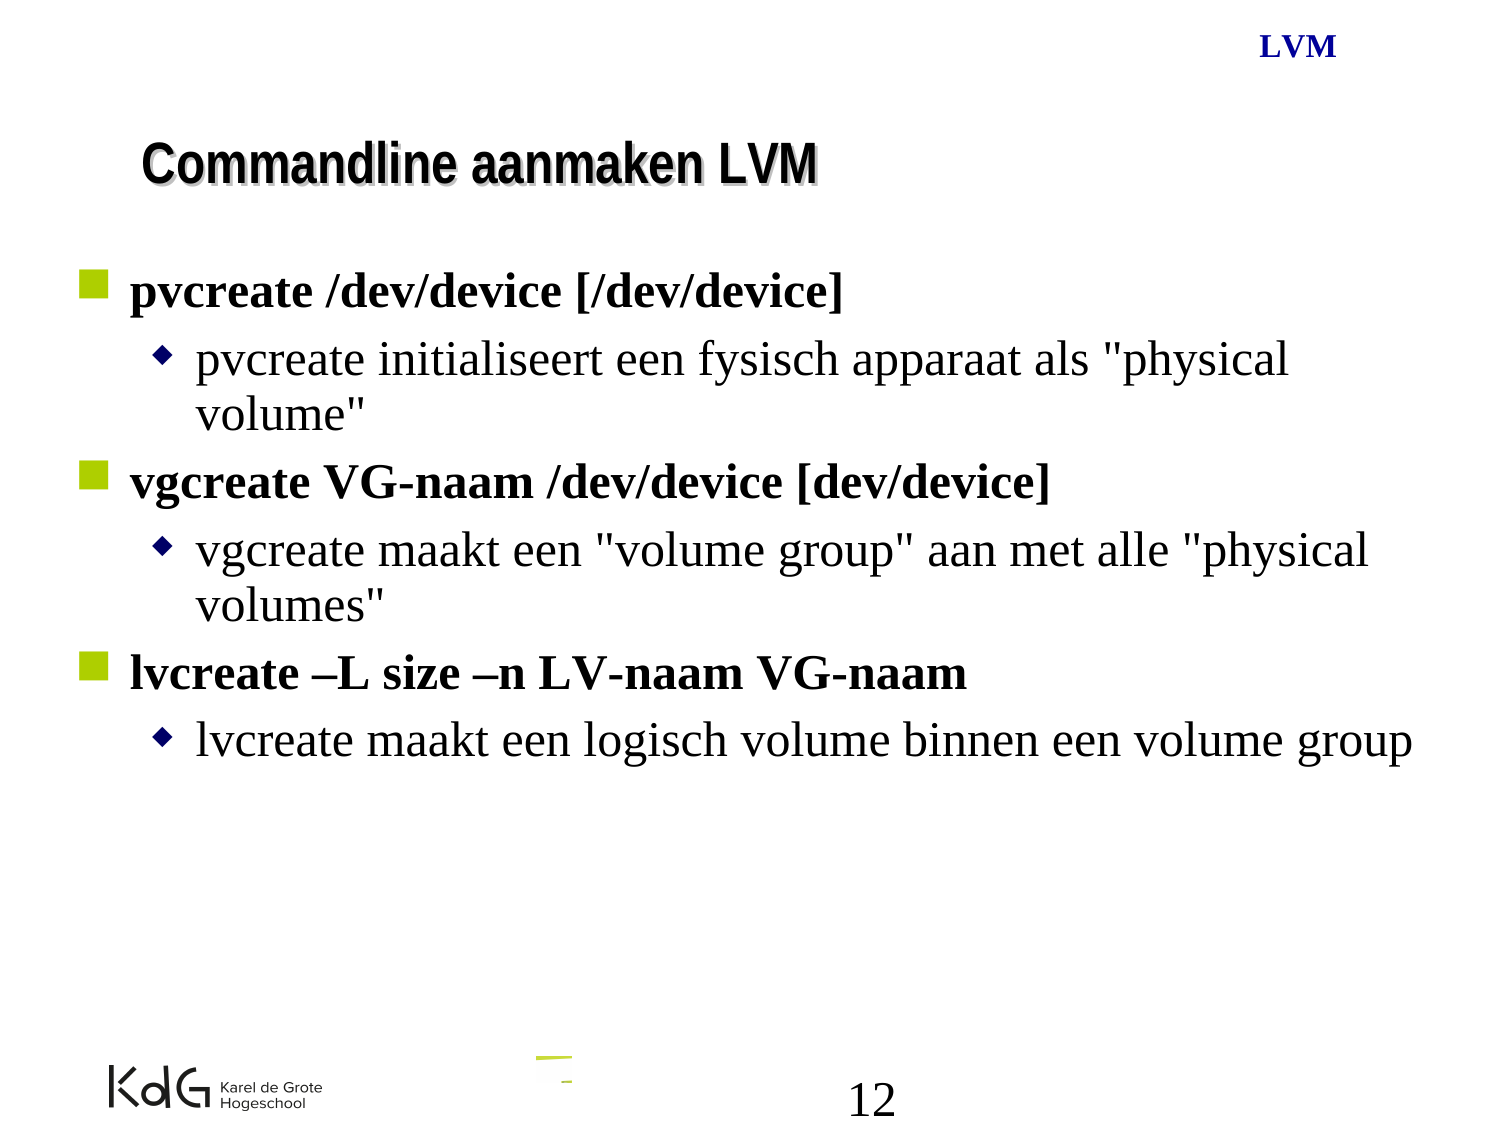

# Commandline aanmaken LVM
pvcreate /dev/device [/dev/device]
pvcreate initialiseert een fysisch apparaat als "physical volume"
vgcreate VG-naam /dev/device [dev/device]
vgcreate maakt een "volume group" aan met alle "physical volumes"
lvcreate –L size –n LV-naam VG-naam
lvcreate maakt een logisch volume binnen een volume group